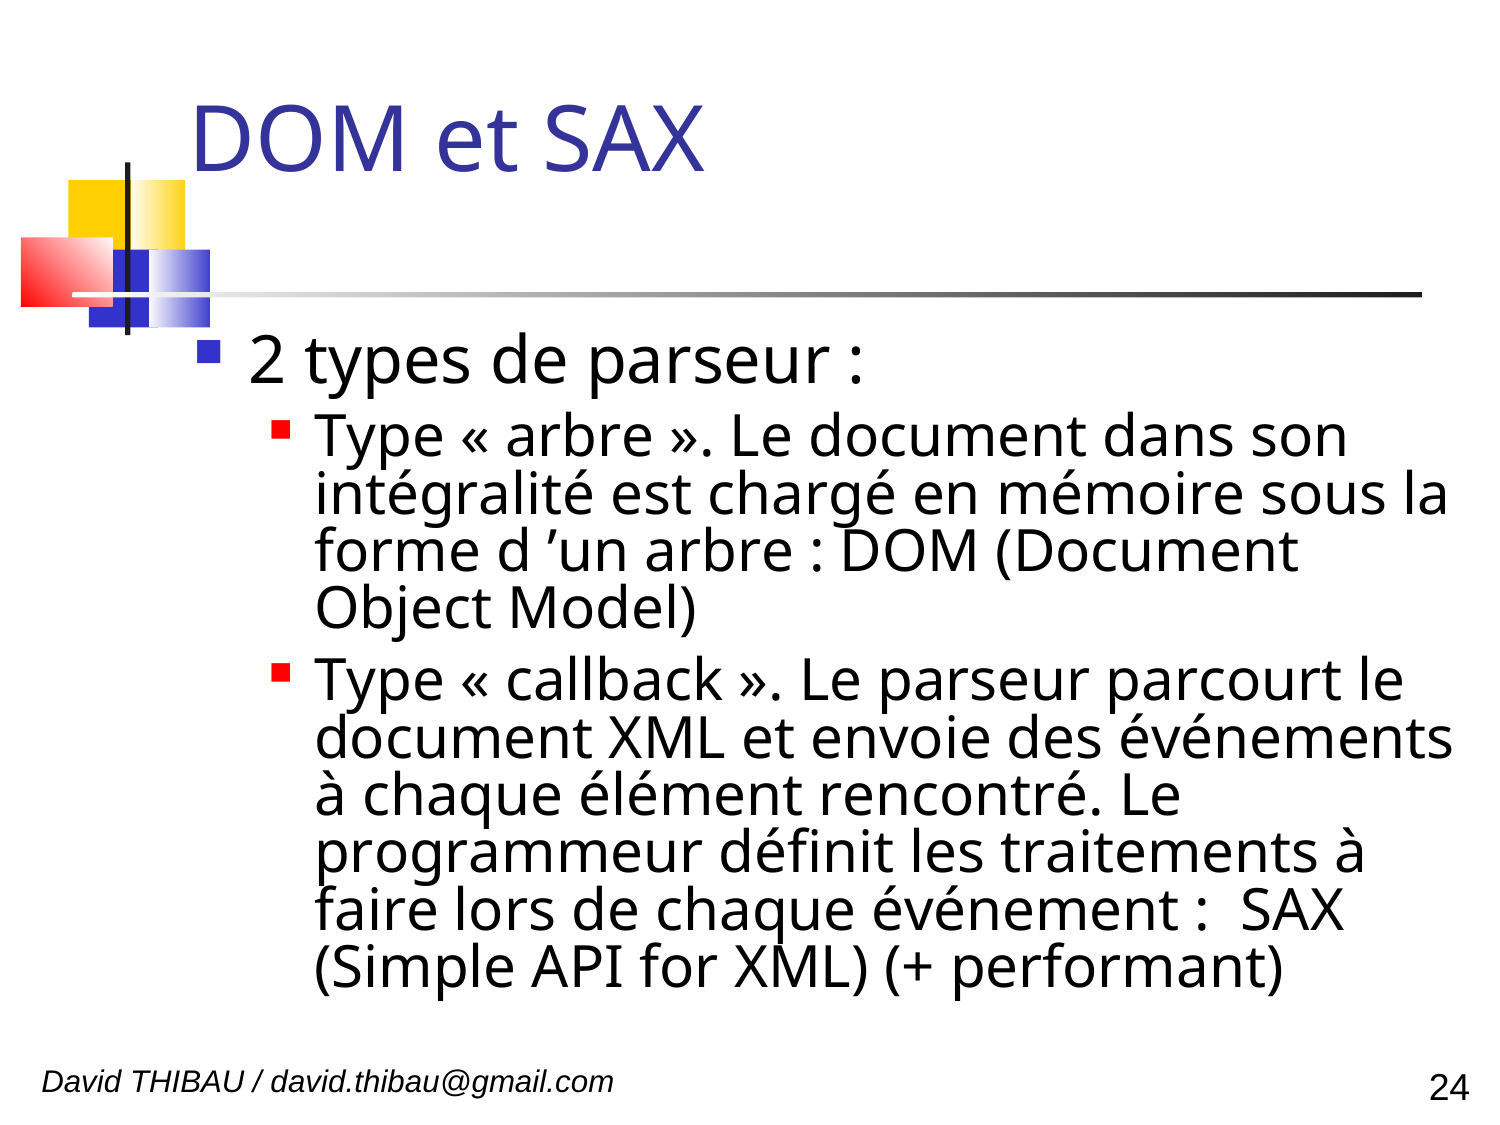

# DOM et SAX
2 types de parseur :
Type « arbre ». Le document dans son intégralité est chargé en mémoire sous la forme d ’un arbre : DOM (Document Object Model)
Type « callback ». Le parseur parcourt le document XML et envoie des événements à chaque élément rencontré. Le programmeur définit les traitements à faire lors de chaque événement : SAX (Simple API for XML) (+ performant)